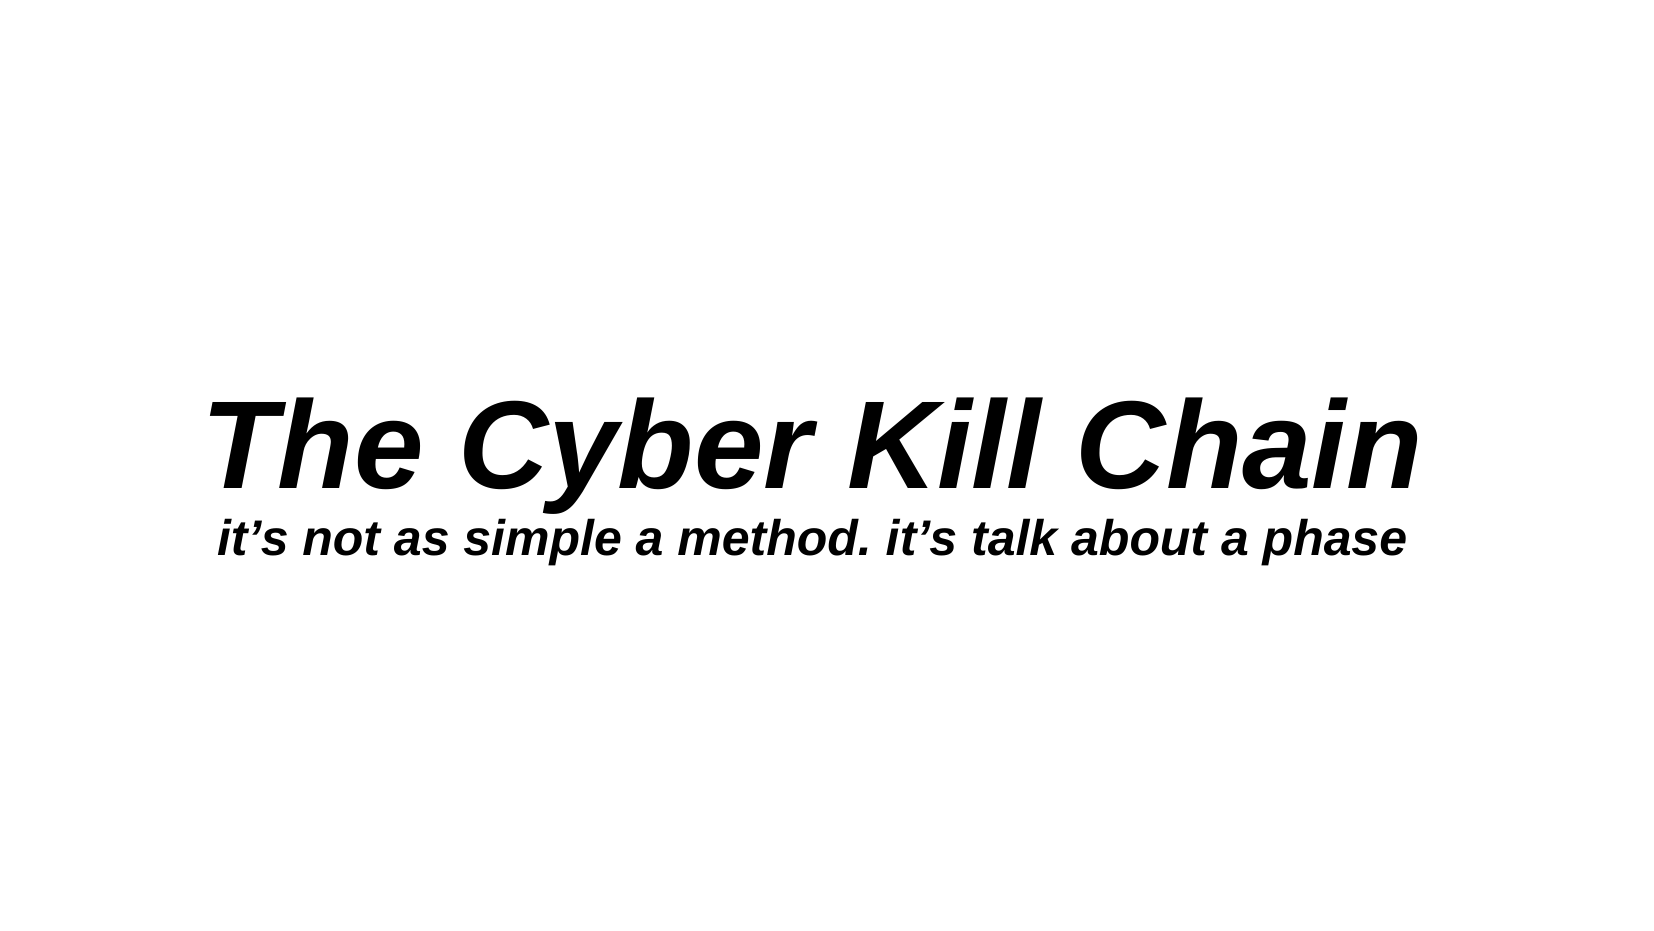

The Cyber Kill Chain
it’s not as simple a method. it’s talk about a phase